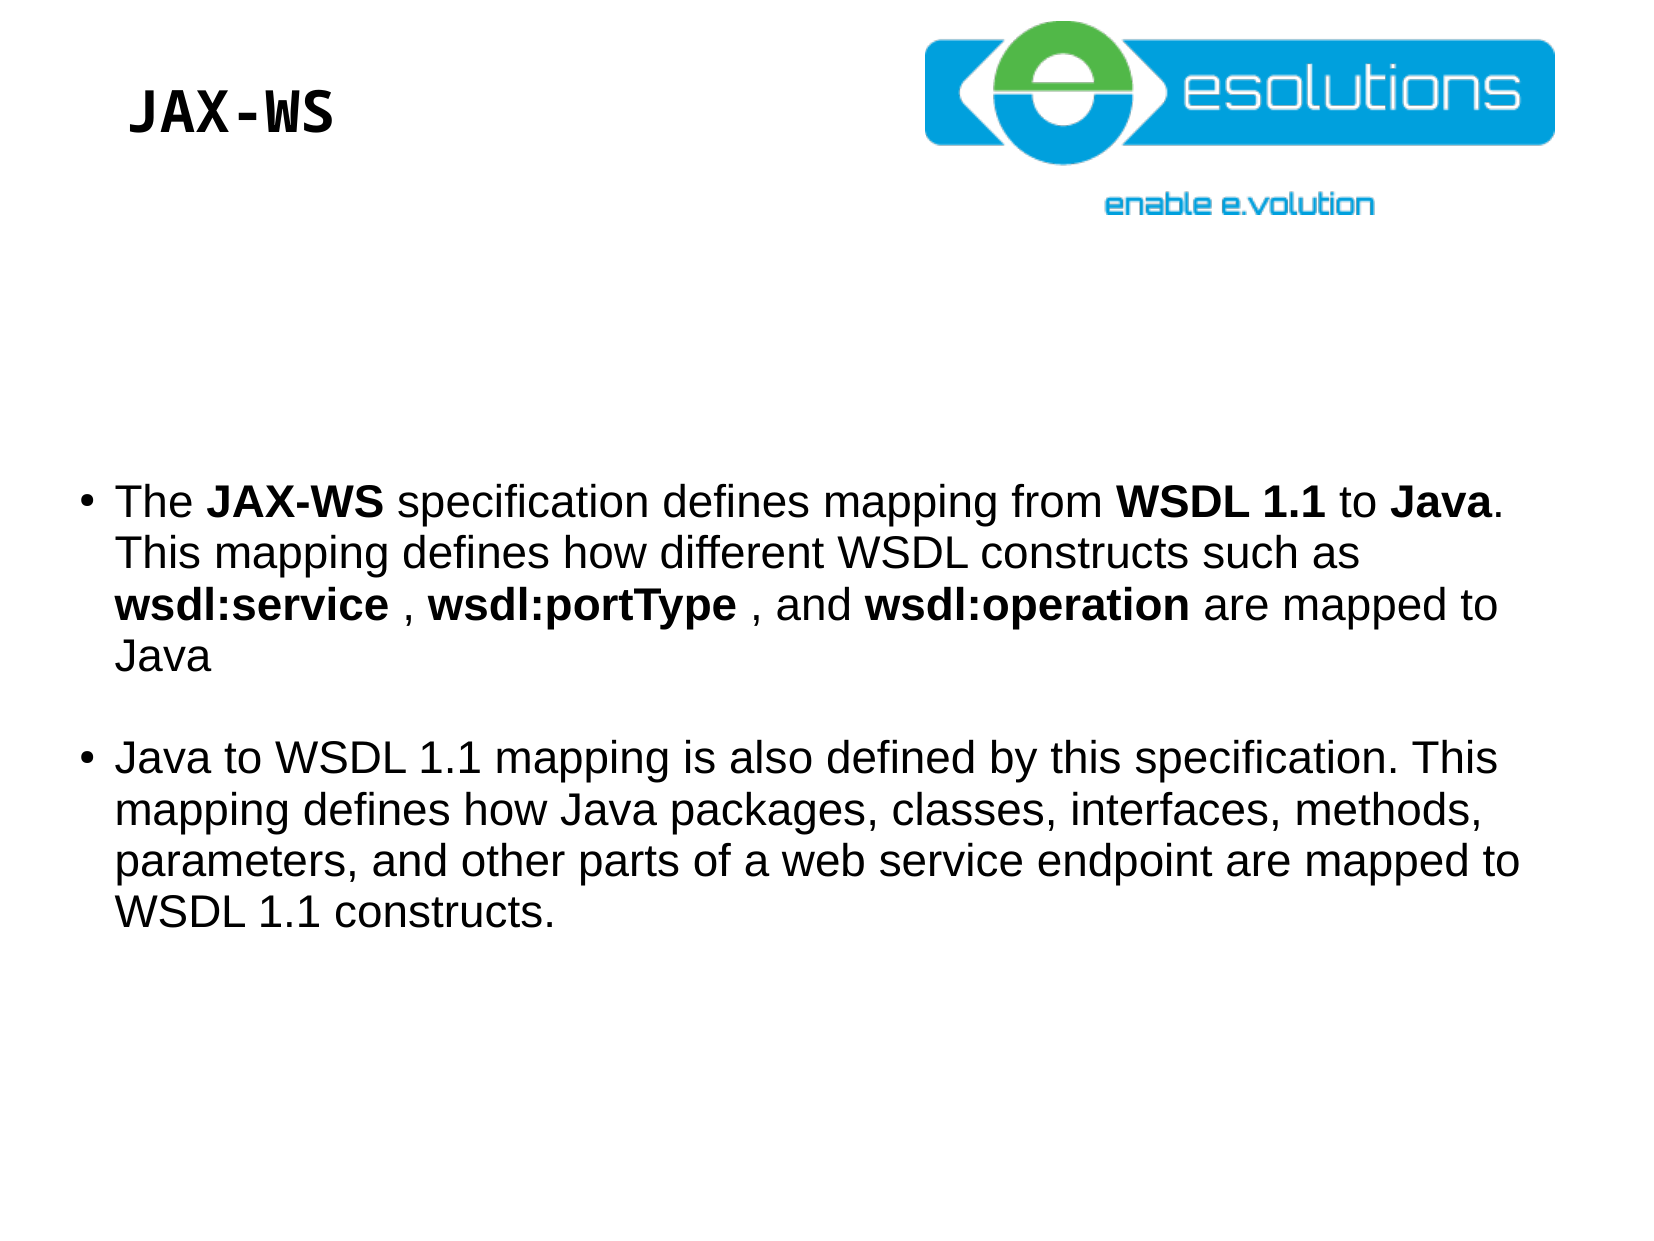

JAX-WS
# The JAX-WS specification defines mapping from WSDL 1.1 to Java. This mapping defines how different WSDL constructs such as wsdl:service , wsdl:portType , and wsdl:operation are mapped to Java
Java to WSDL 1.1 mapping is also defined by this specification. This mapping defines how Java packages, classes, interfaces, methods, parameters, and other parts of a web service endpoint are mapped to WSDL 1.1 constructs.